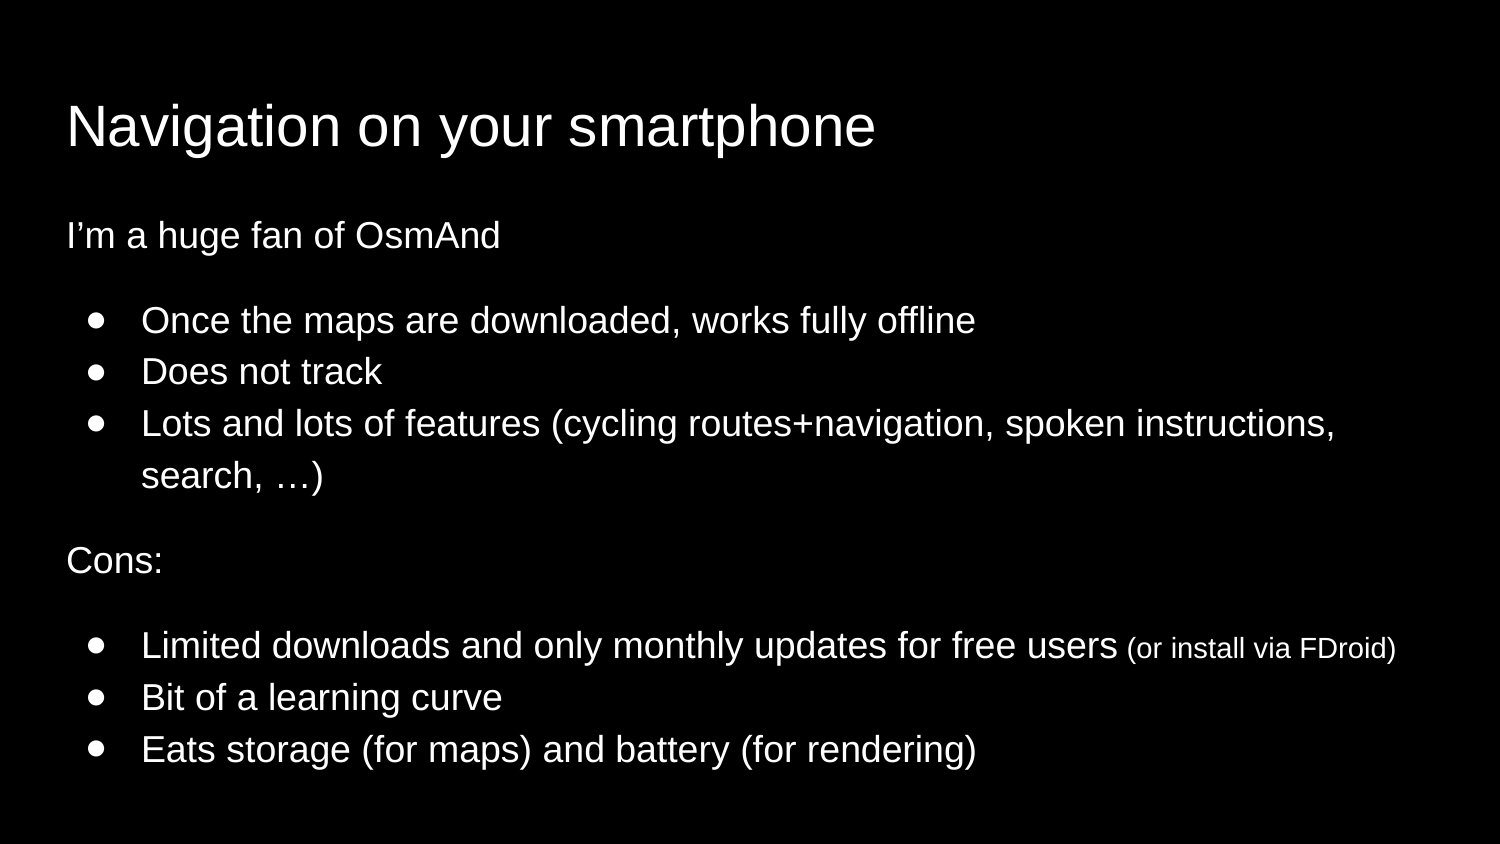

# Navigation on your smartphone
I’m a huge fan of OsmAnd
Once the maps are downloaded, works fully offline
Does not track
Lots and lots of features (cycling routes+navigation, spoken instructions, search, …)
Cons:
Limited downloads and only monthly updates for free users (or install via FDroid)
Bit of a learning curve
Eats storage (for maps) and battery (for rendering)